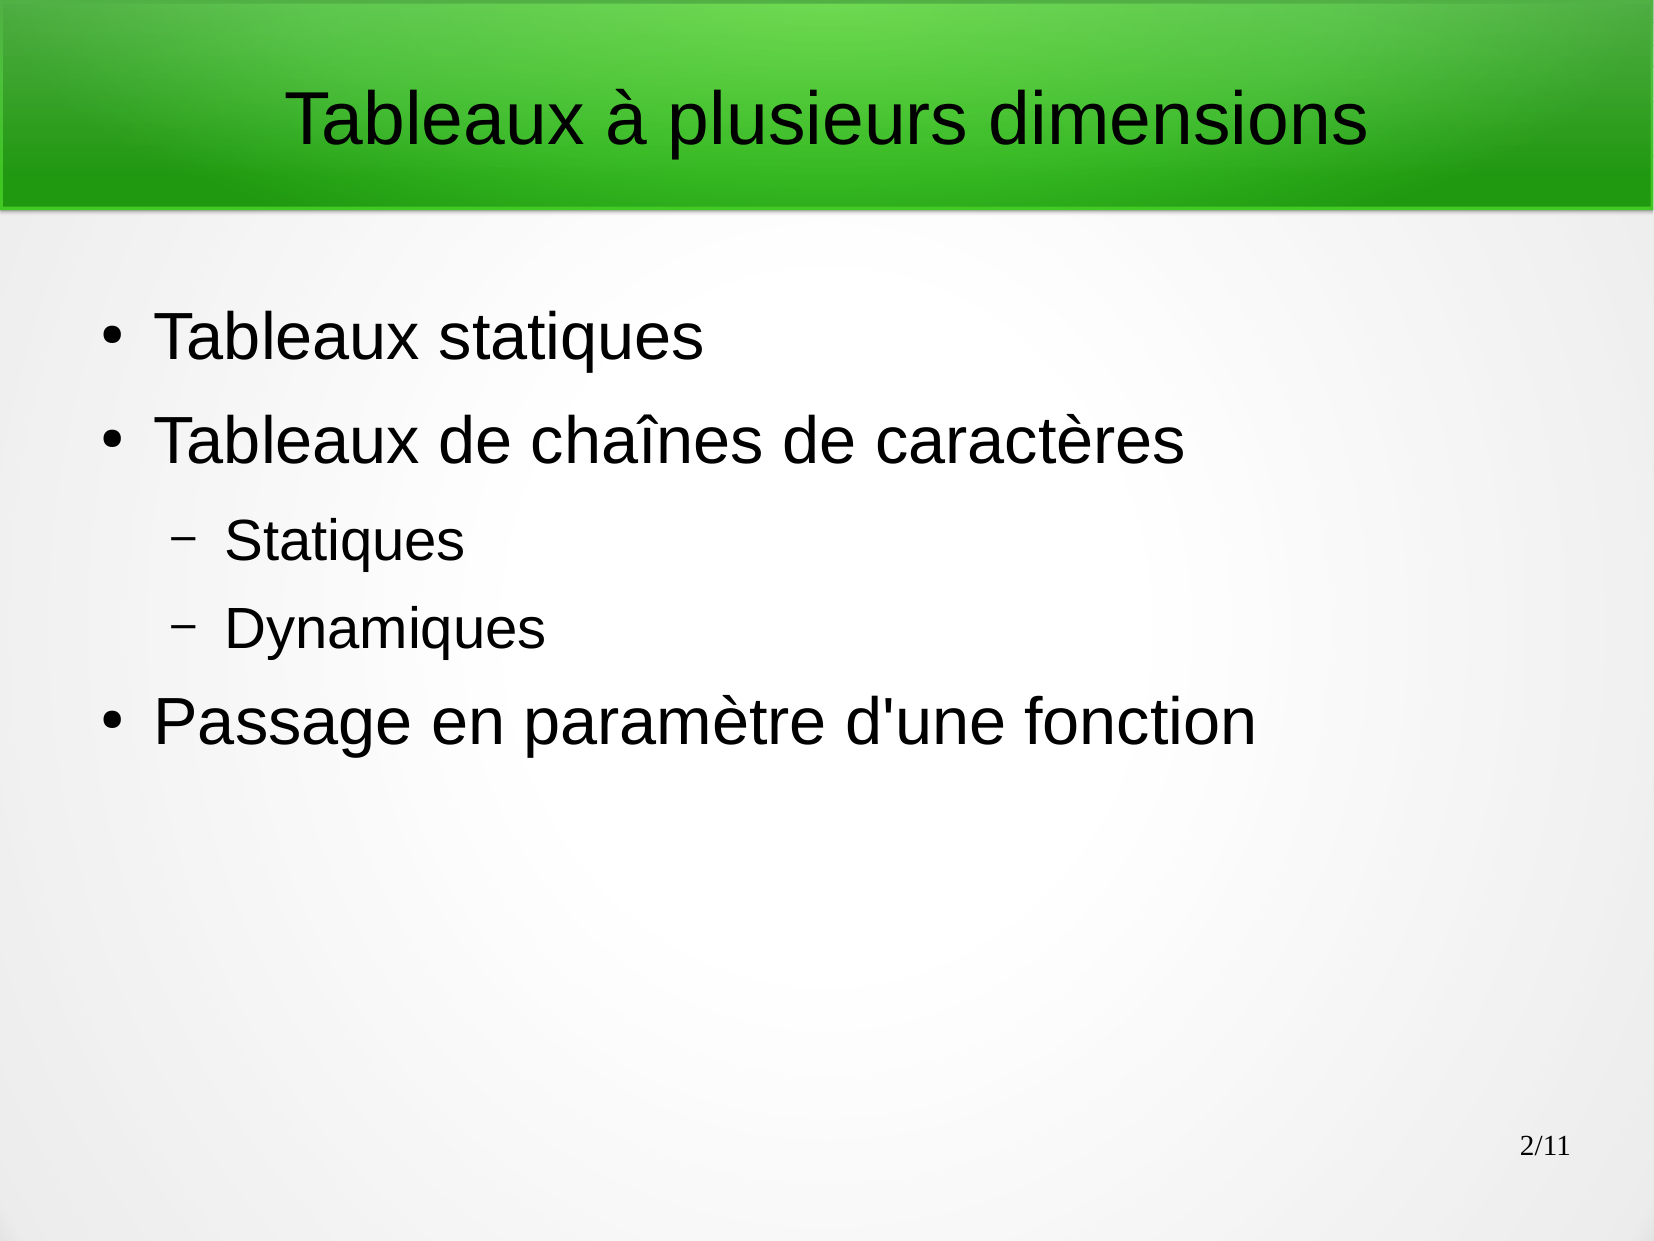

# Tableaux à plusieurs dimensions
Tableaux statiques
Tableaux de chaînes de caractères
Statiques
Dynamiques
Passage en paramètre d'une fonction
2